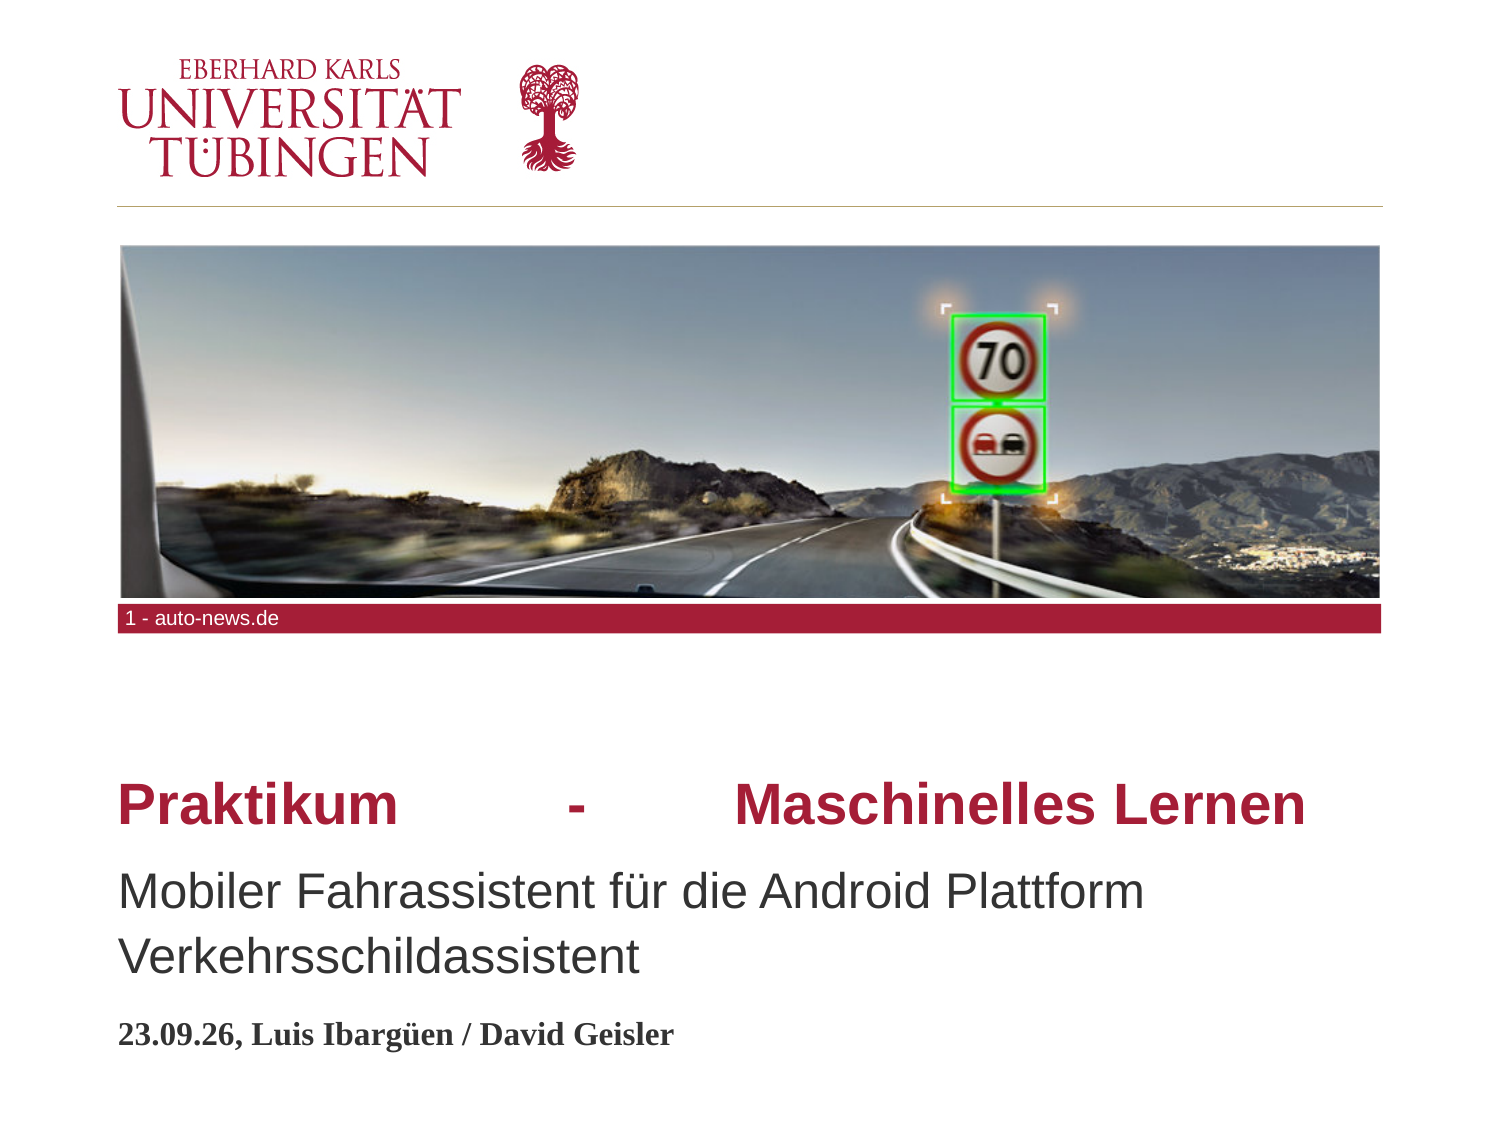

1 - auto-news.de
# Praktikum 		-	 Maschinelles Lernen
Mobiler Fahrassistent für die Android Plattform
Verkehrsschildassistent